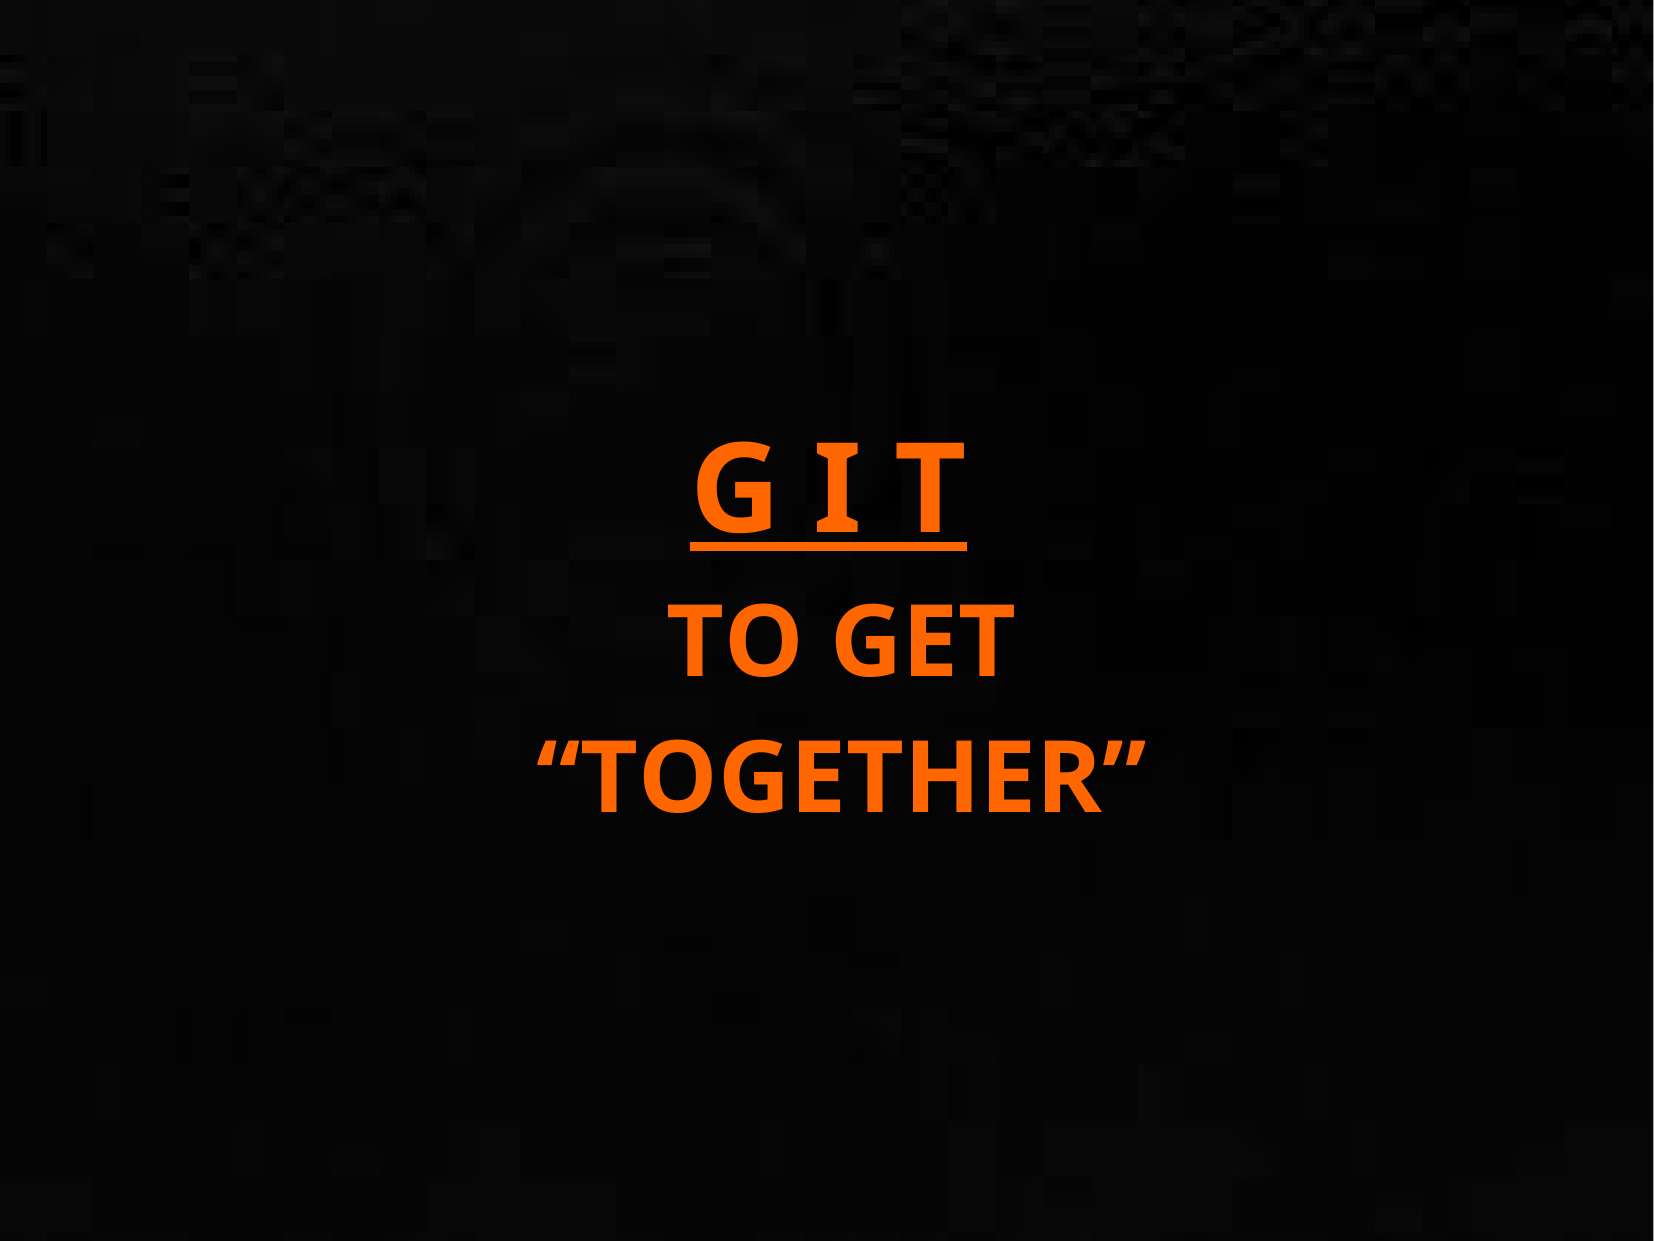

G I T
TO GET
“TOGETHER”
#